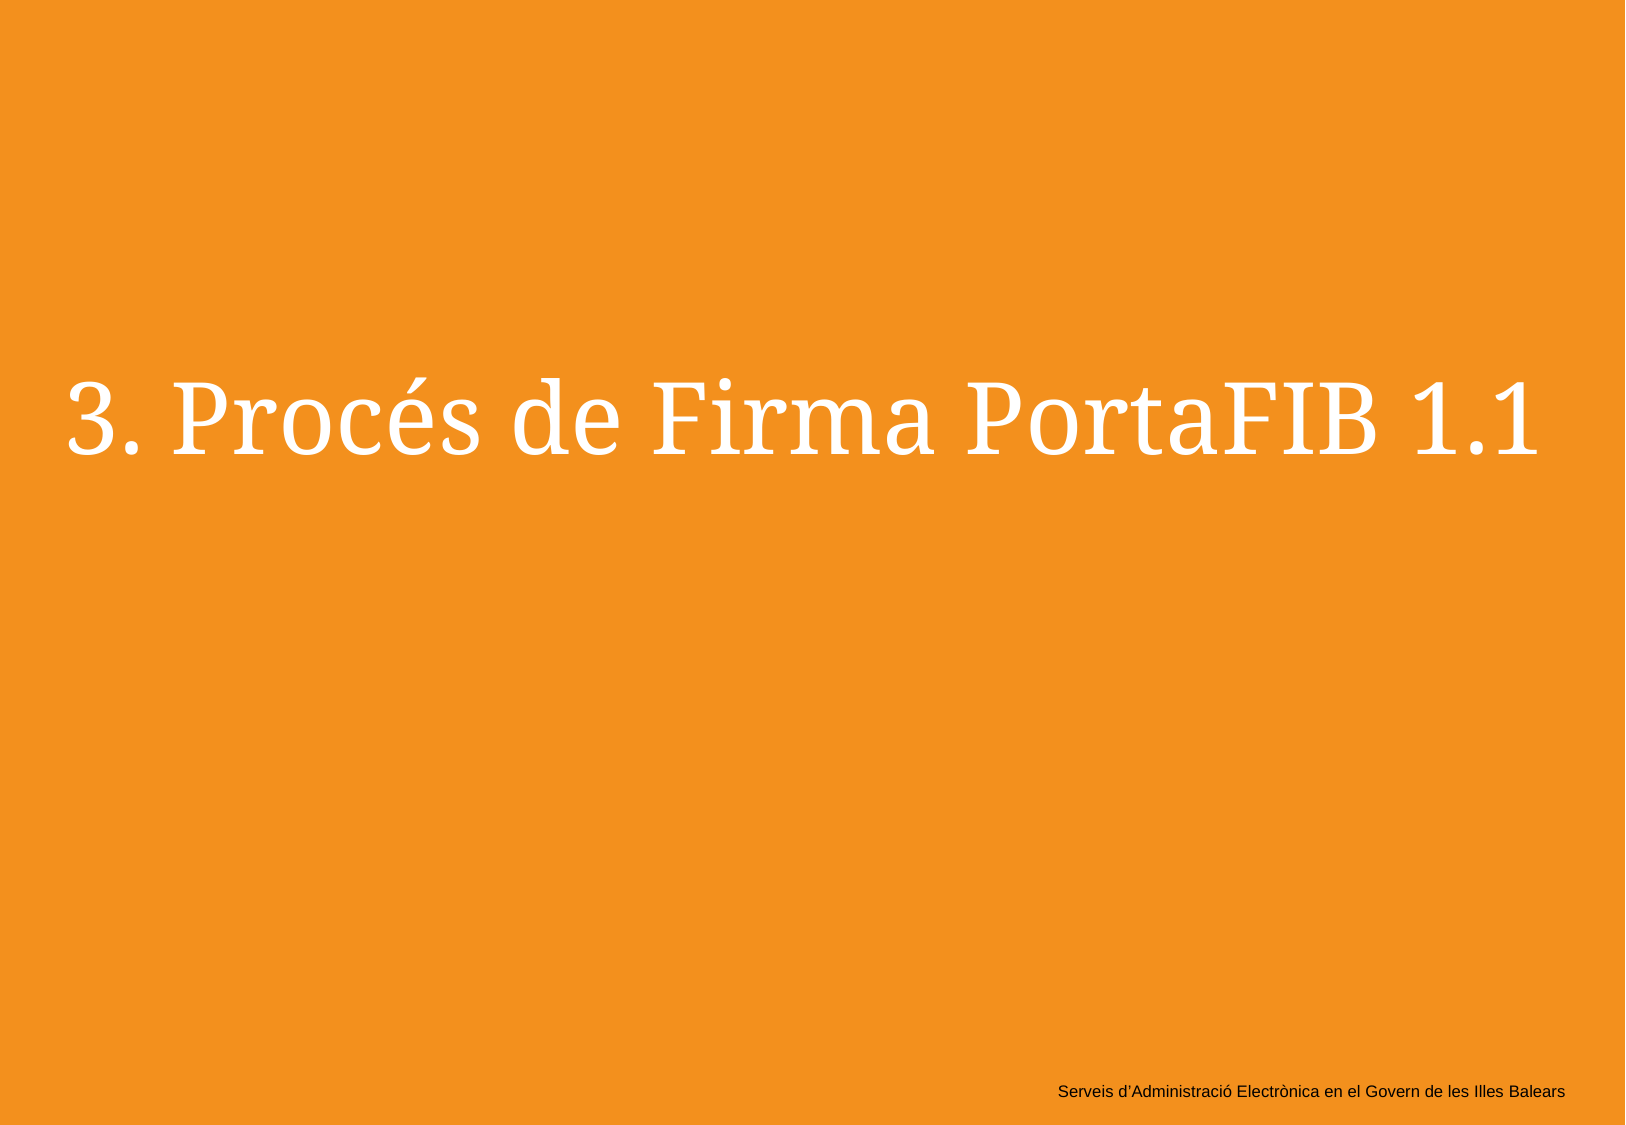

# 3. Procés de Firma PortaFIB 1.1